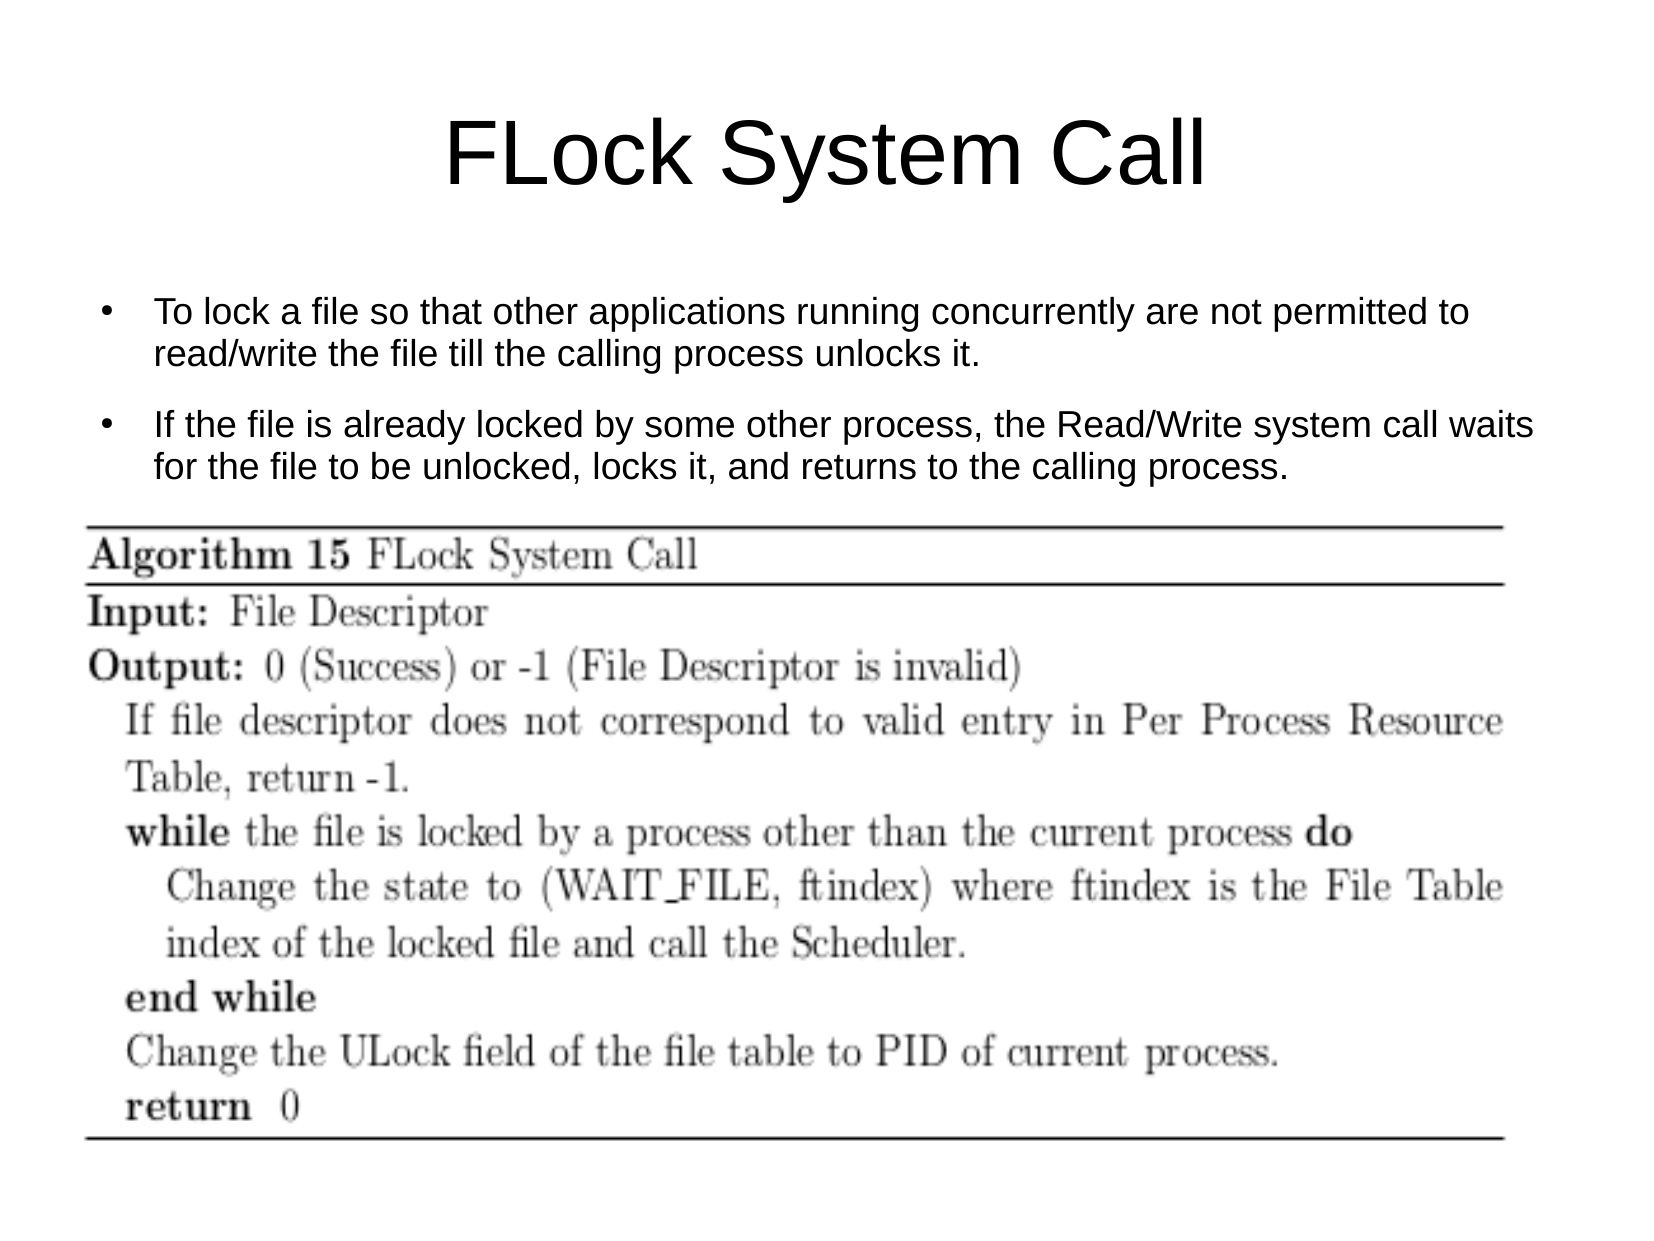

# FLock System Call
To lock a file so that other applications running concurrently are not permitted to read/write the file till the calling process unlocks it.
If the file is already locked by some other process, the Read/Write system call waits for the file to be unlocked, locks it, and returns to the calling process.